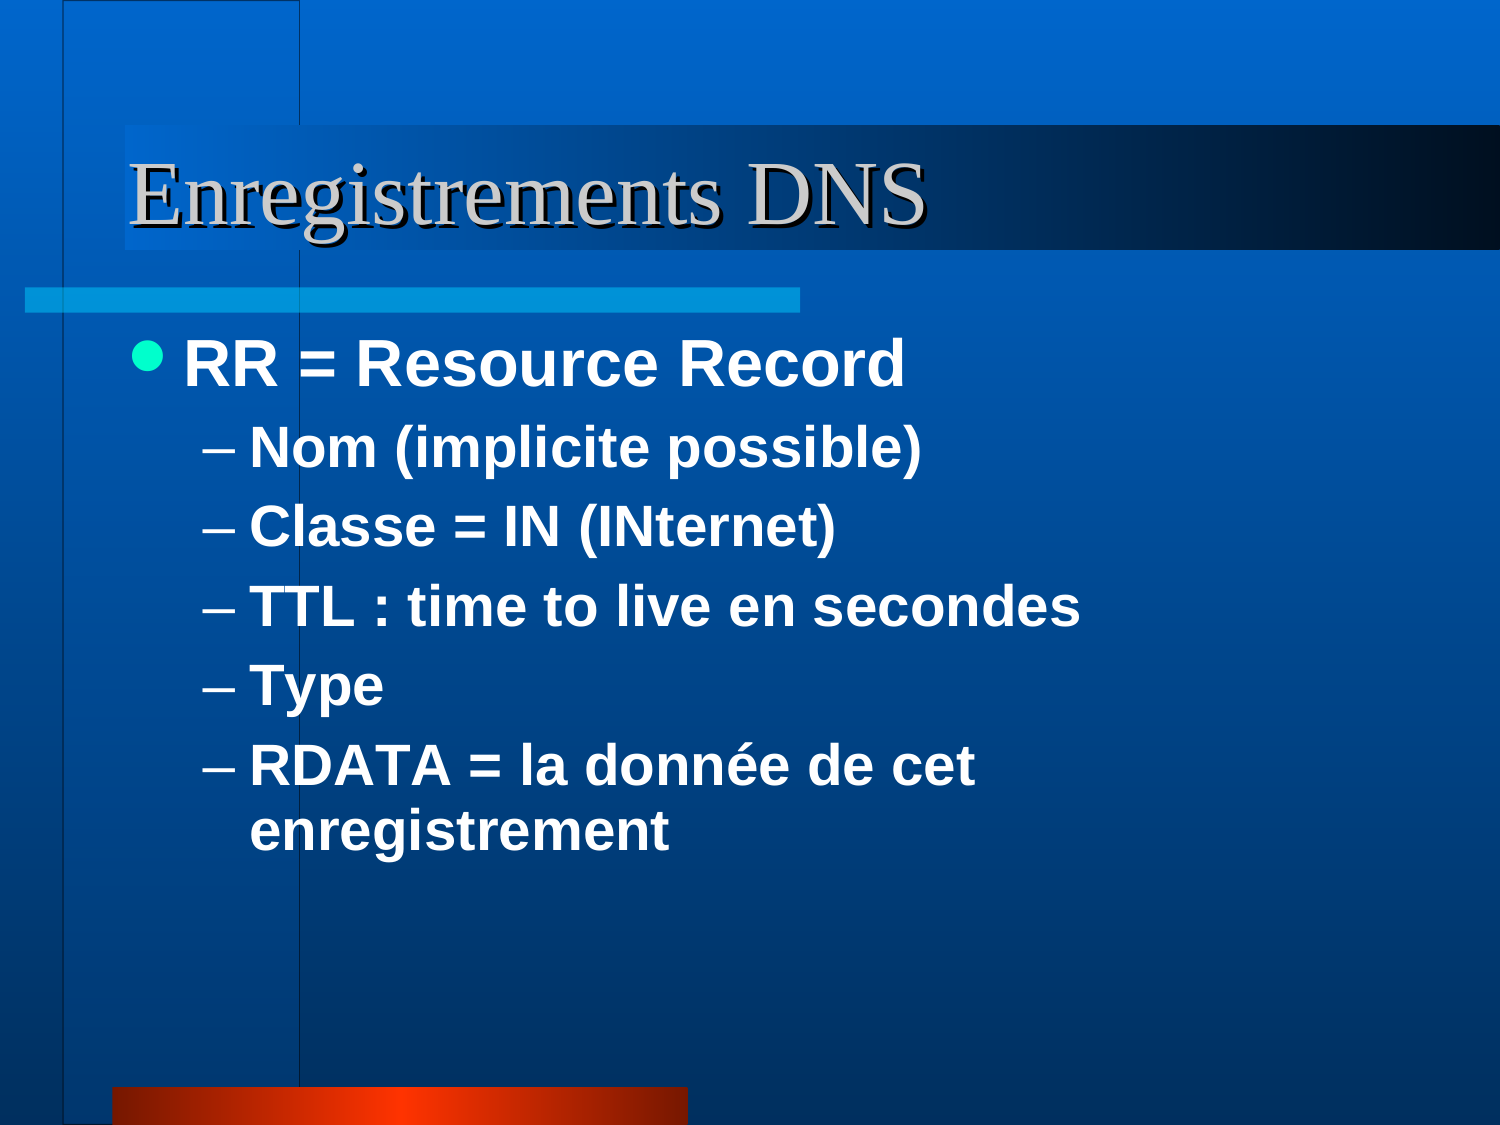

# Enregistrements DNS
RR = Resource Record
Nom (implicite possible)
Classe = IN (INternet)
TTL : time to live en secondes
Type
RDATA = la donnée de cet enregistrement